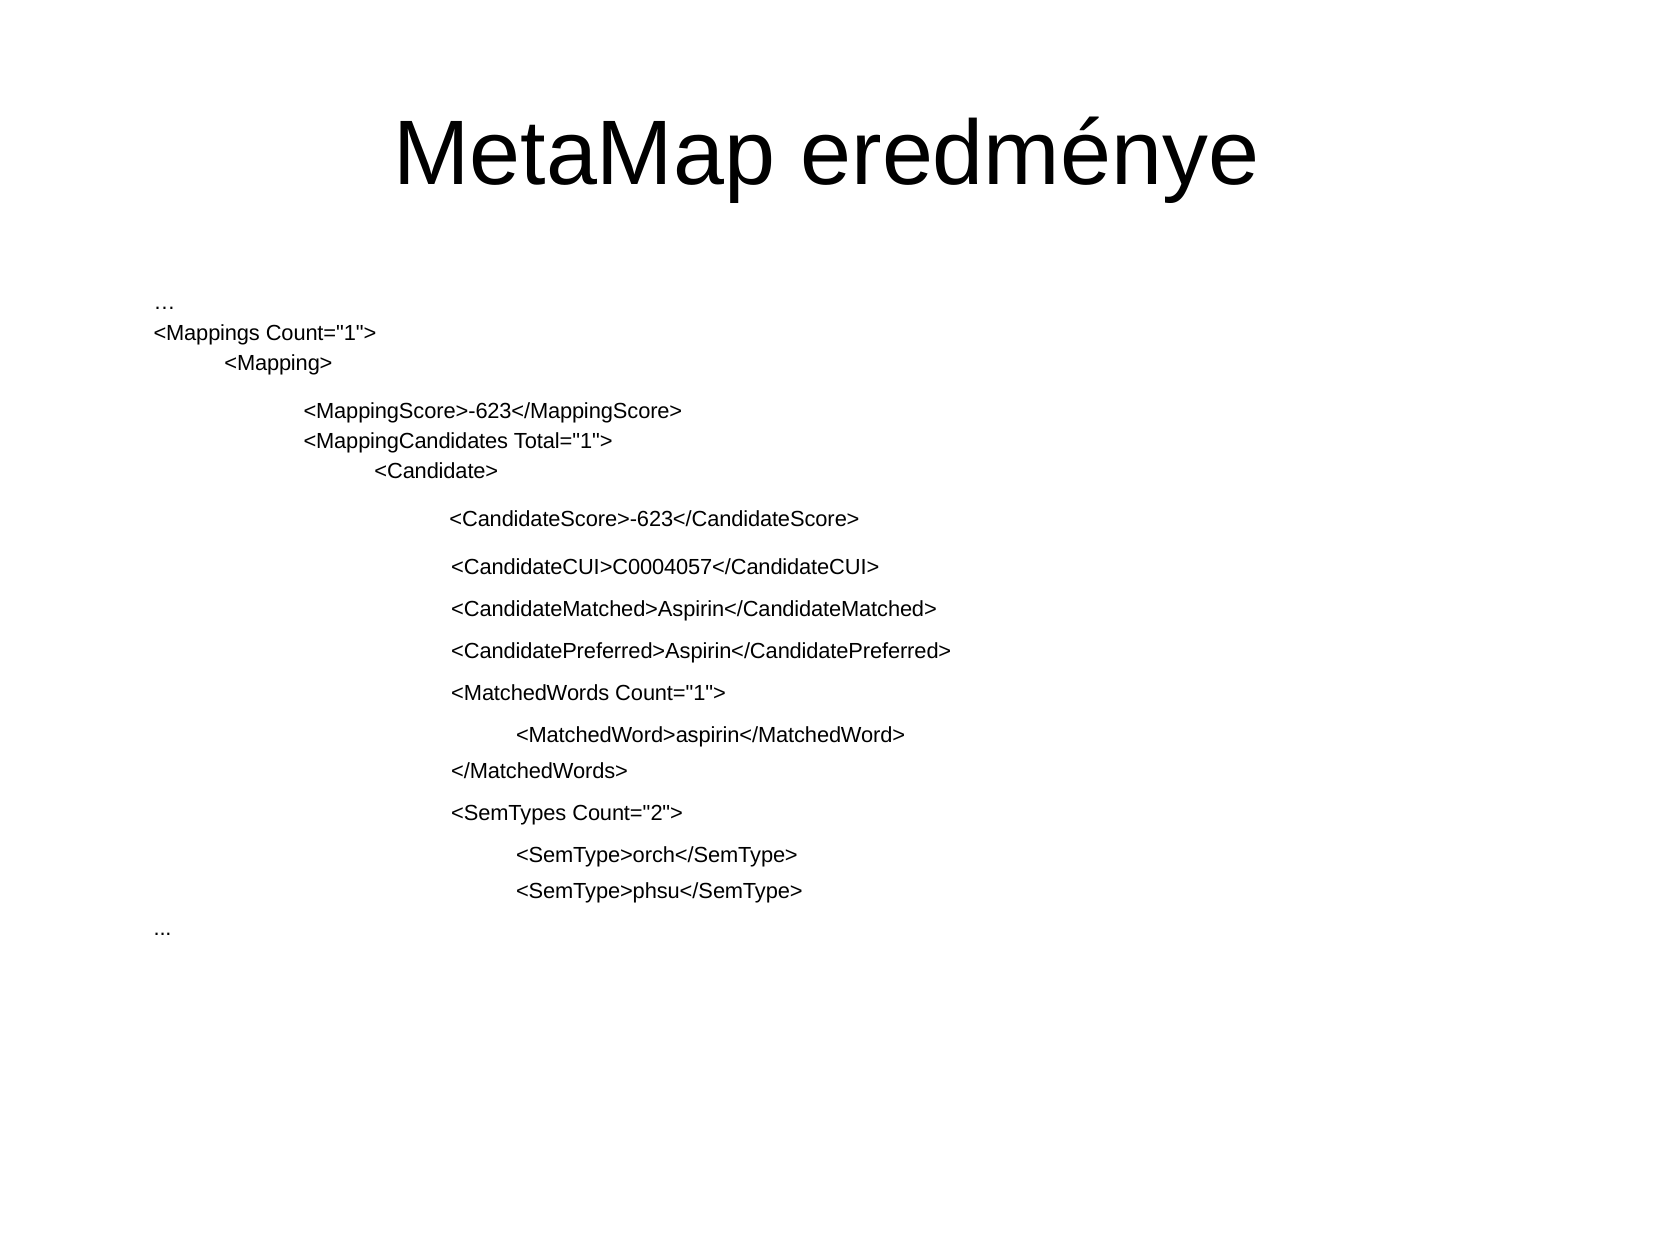

# MetaMap eredménye
…
<Mappings Count="1">
<Mapping>
 		<MappingScore>-623</MappingScore>
 		<MappingCandidates Total="1">
 		<Candidate>
 			<CandidateScore>-623</CandidateScore>
 	 	 <CandidateCUI>C0004057</CandidateCUI>
 		 <CandidateMatched>Aspirin</CandidateMatched>
 	 	 <CandidatePreferred>Aspirin</CandidatePreferred>
 		 <MatchedWords Count="1">
 		<MatchedWord>aspirin</MatchedWord>
 		 </MatchedWords>
 	 	 <SemTypes Count="2">
 		<SemType>orch</SemType>
 		<SemType>phsu</SemType>
...